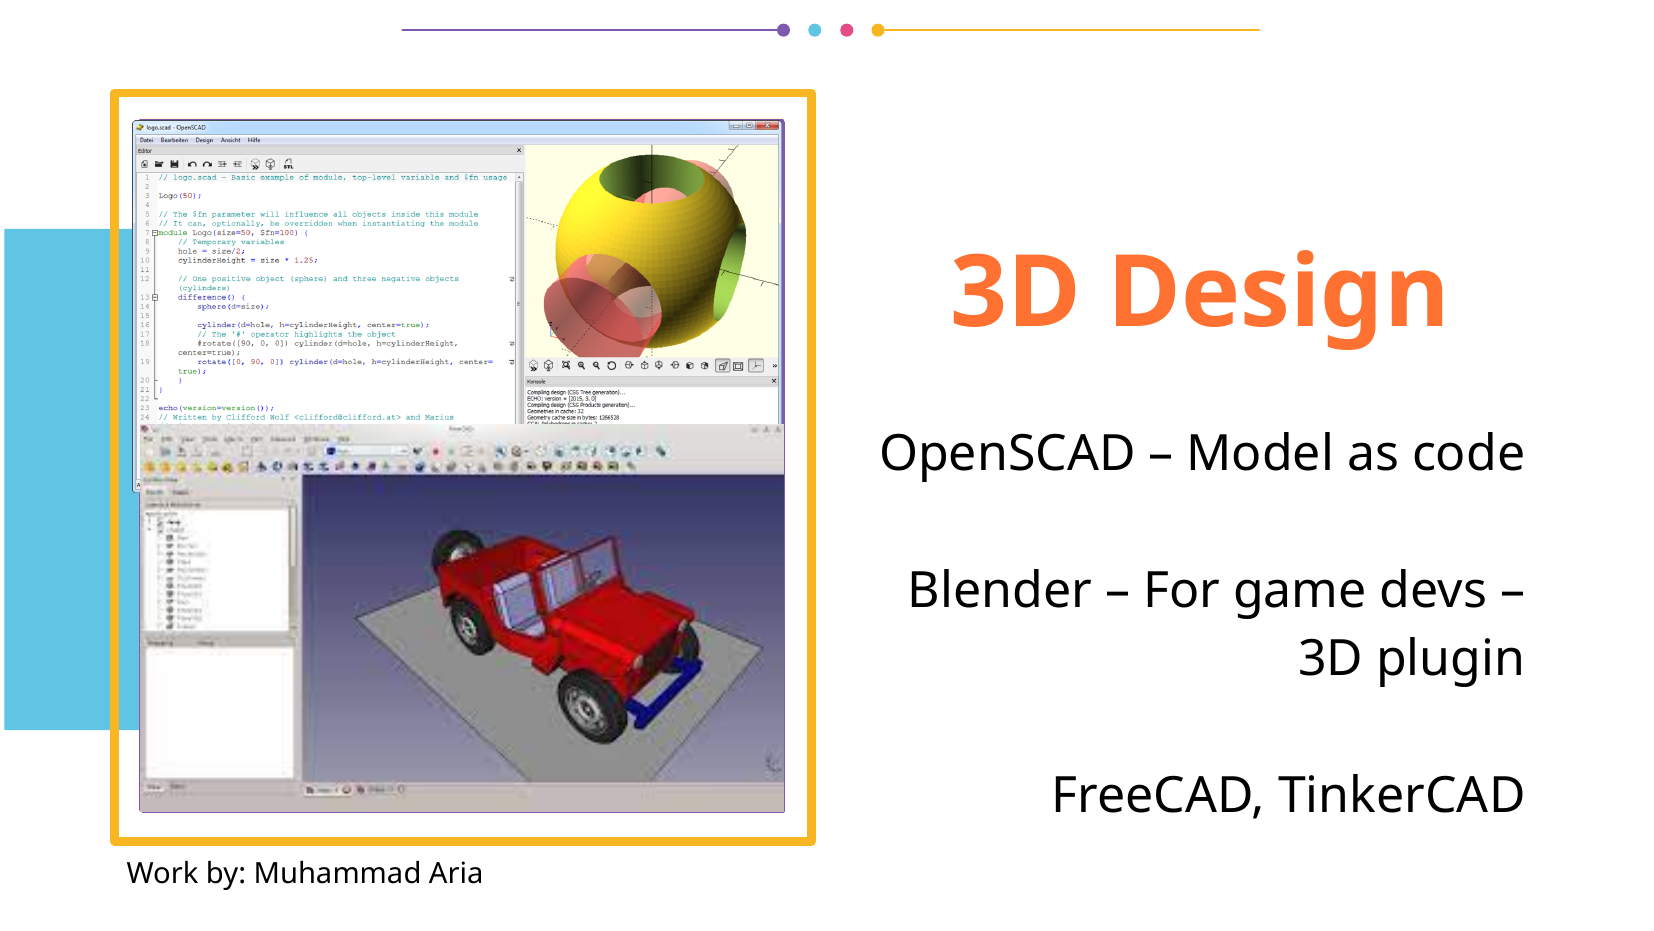

# 3D Design
OpenSCAD – Model as code
Blender – For game devs – 3D plugin
FreeCAD, TinkerCAD
Work by: Muhammad Aria